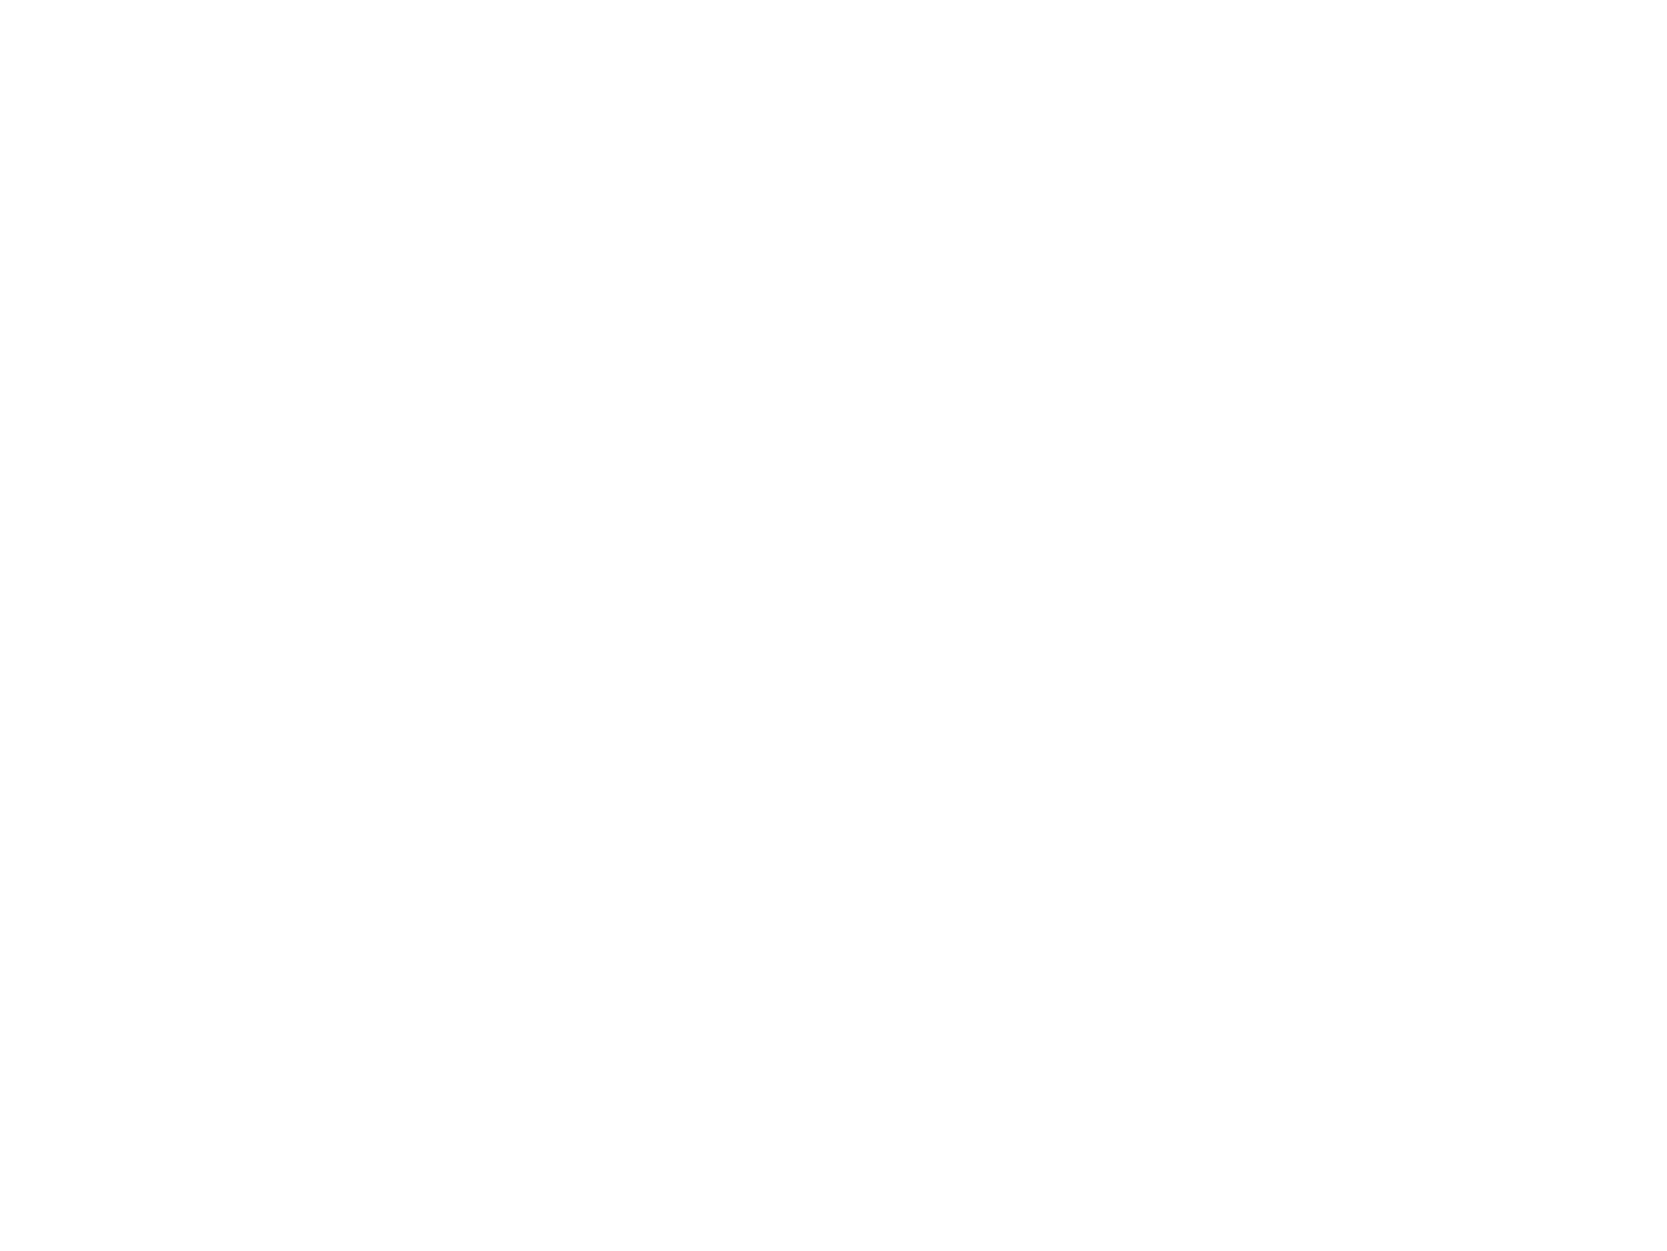

# Alguns comando básicos
Muitos outros comandos úteis:
mv (mover arquivo), cp (copiar arquivo), rm (remover arquivo), mkdir (criar diretório), tar (compactar/descompactar arquivos), history (exibir o hitórico de comandos), chown (mudar o dono de um arquivo), find (buscar arquivos), echo (exibir texto na saída padrão), let (avalia expressões aritiméticas), less (ler o conteúdo de um arquivo), wc (contar linhas/palavras/letras)...